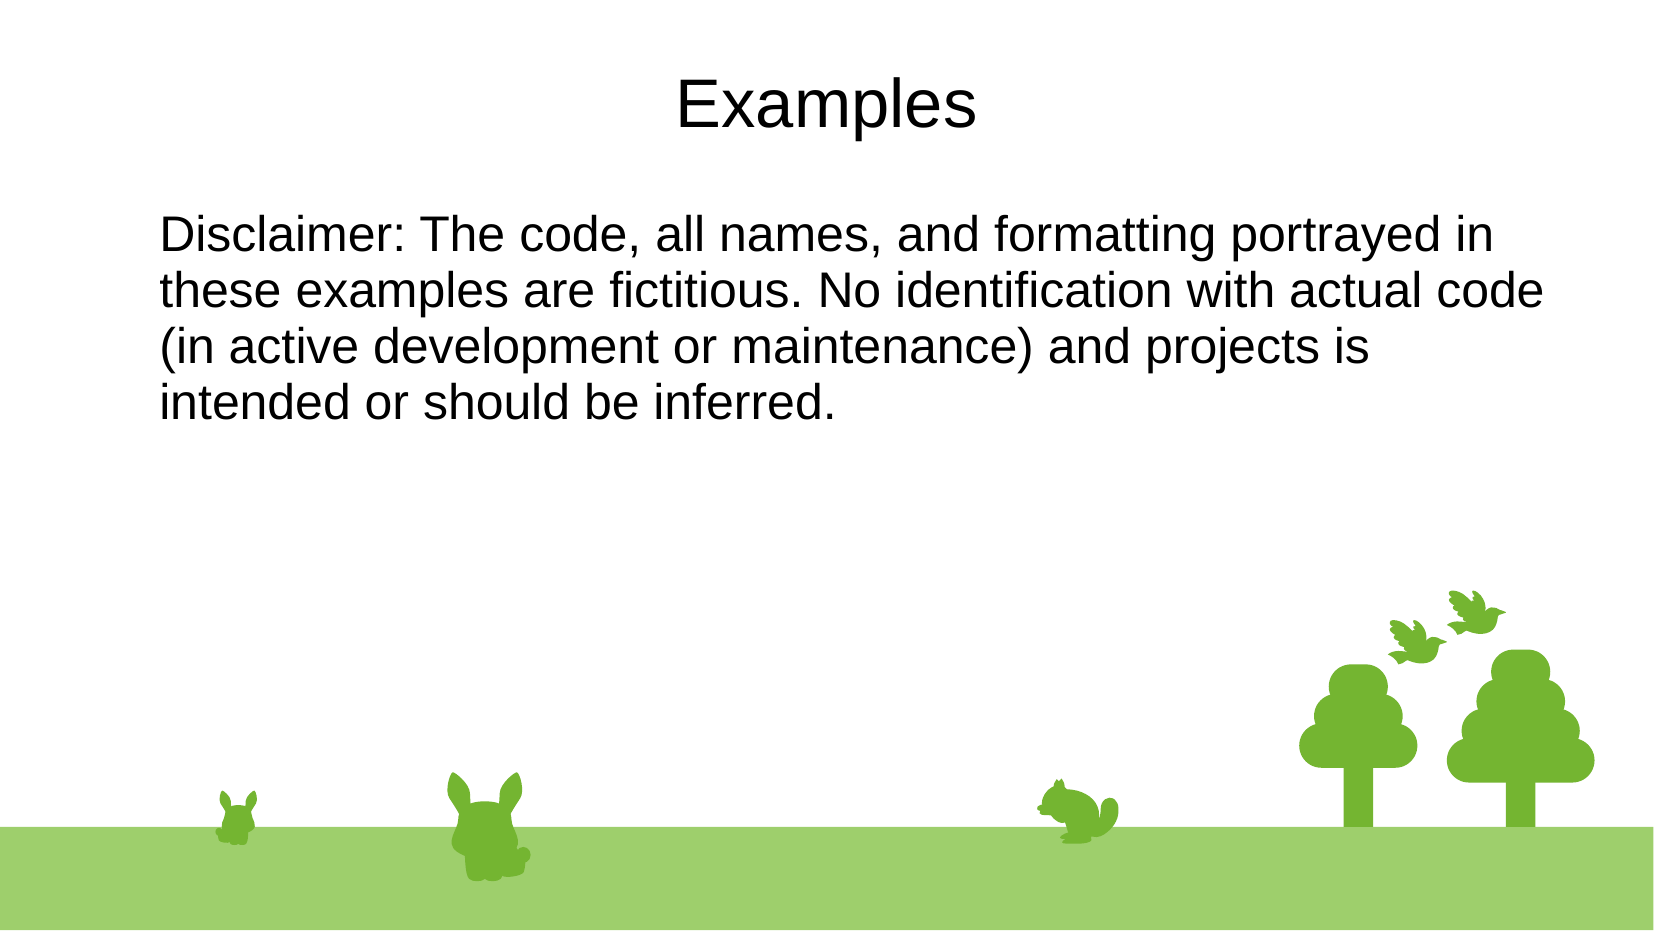

# Examples
Disclaimer: The code, all names, and formatting portrayed in these examples are fictitious. No identification with actual code (in active development or maintenance) and projects is intended or should be inferred.